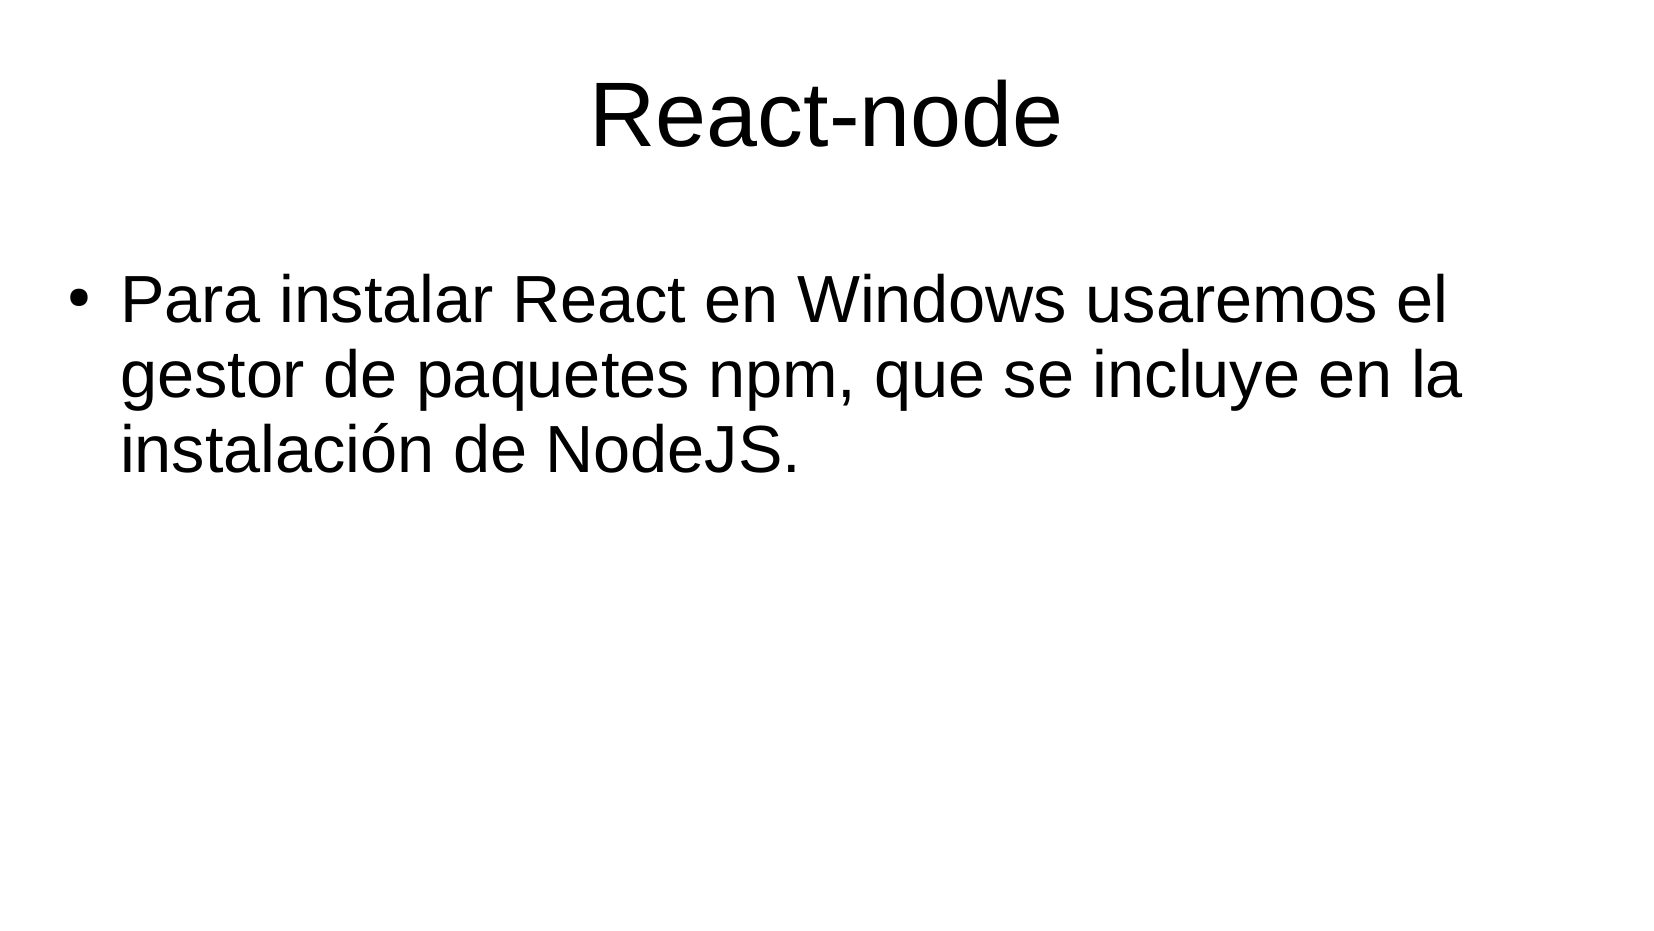

# React-node
Para instalar React en Windows usaremos el gestor de paquetes npm, que se incluye en la instalación de NodeJS.